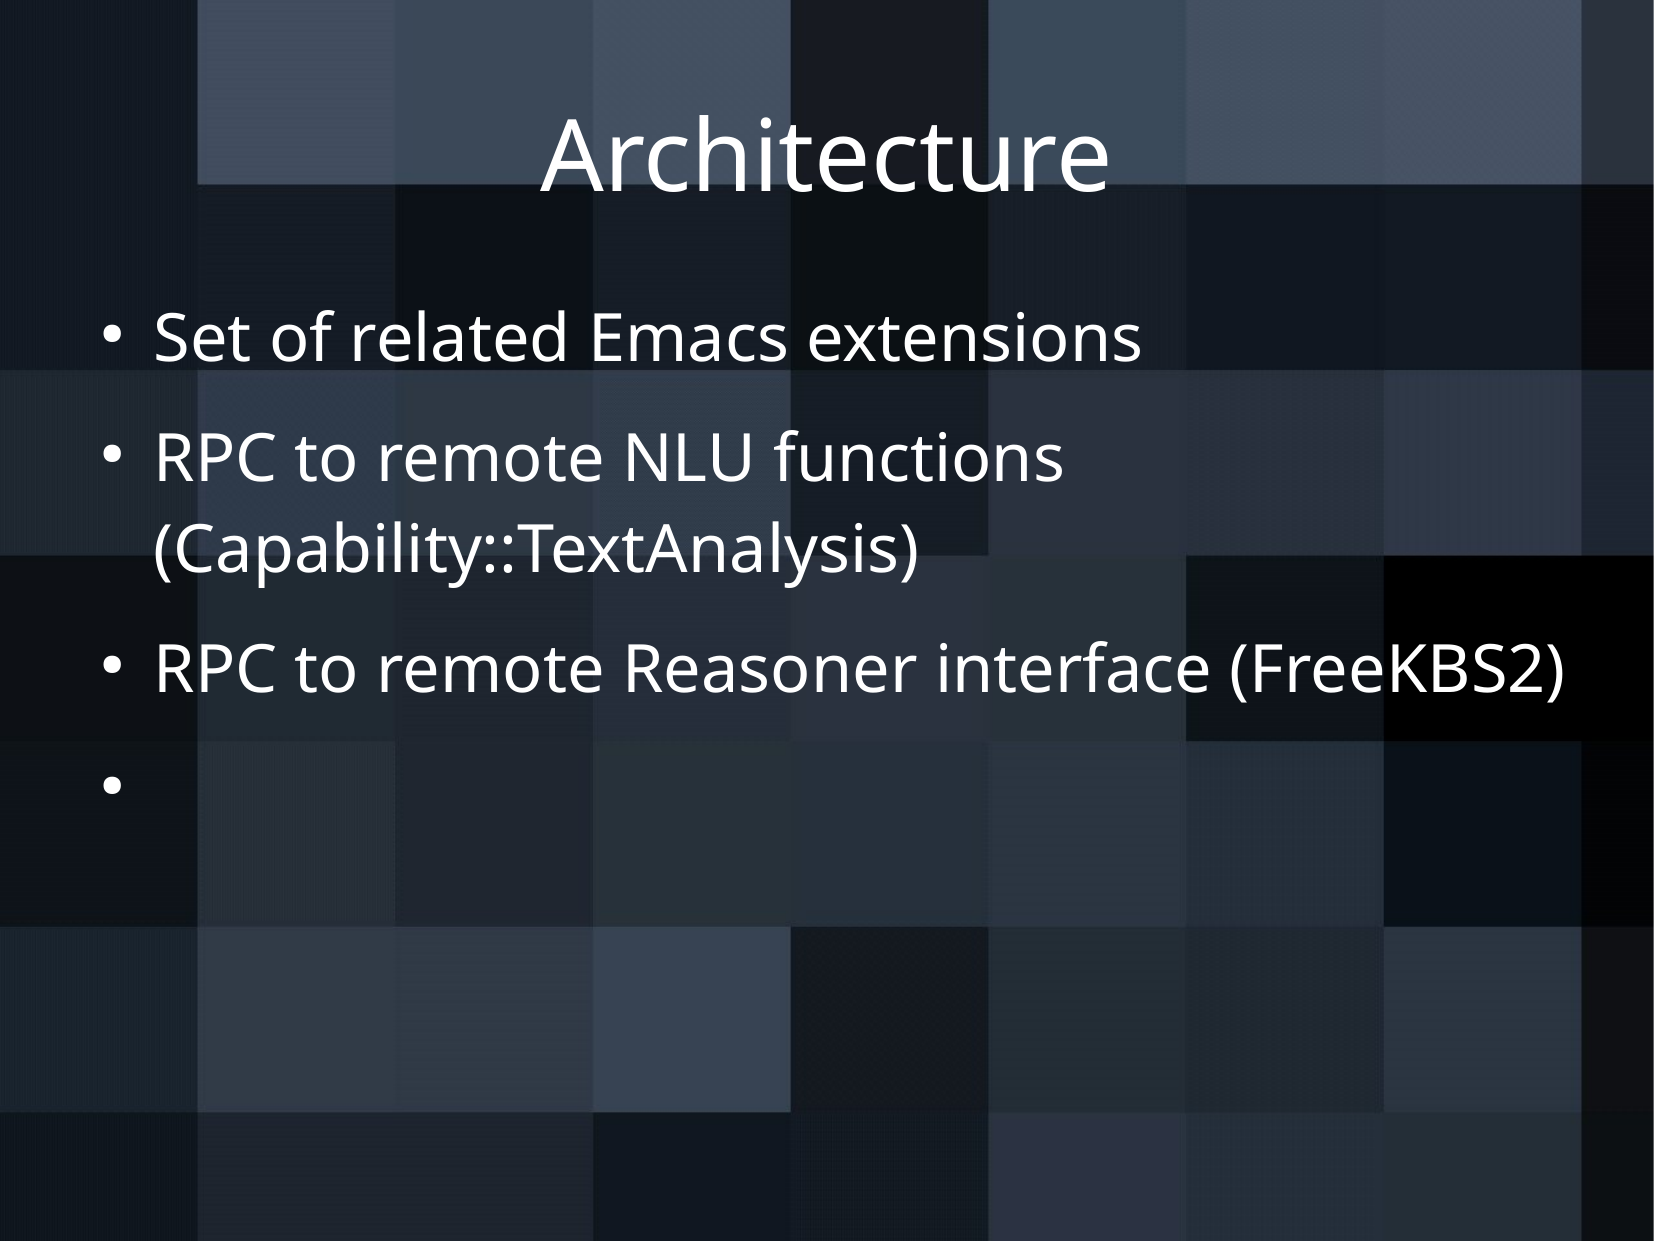

# Architecture
Set of related Emacs extensions
RPC to remote NLU functions (Capability::TextAnalysis)
RPC to remote Reasoner interface (FreeKBS2)